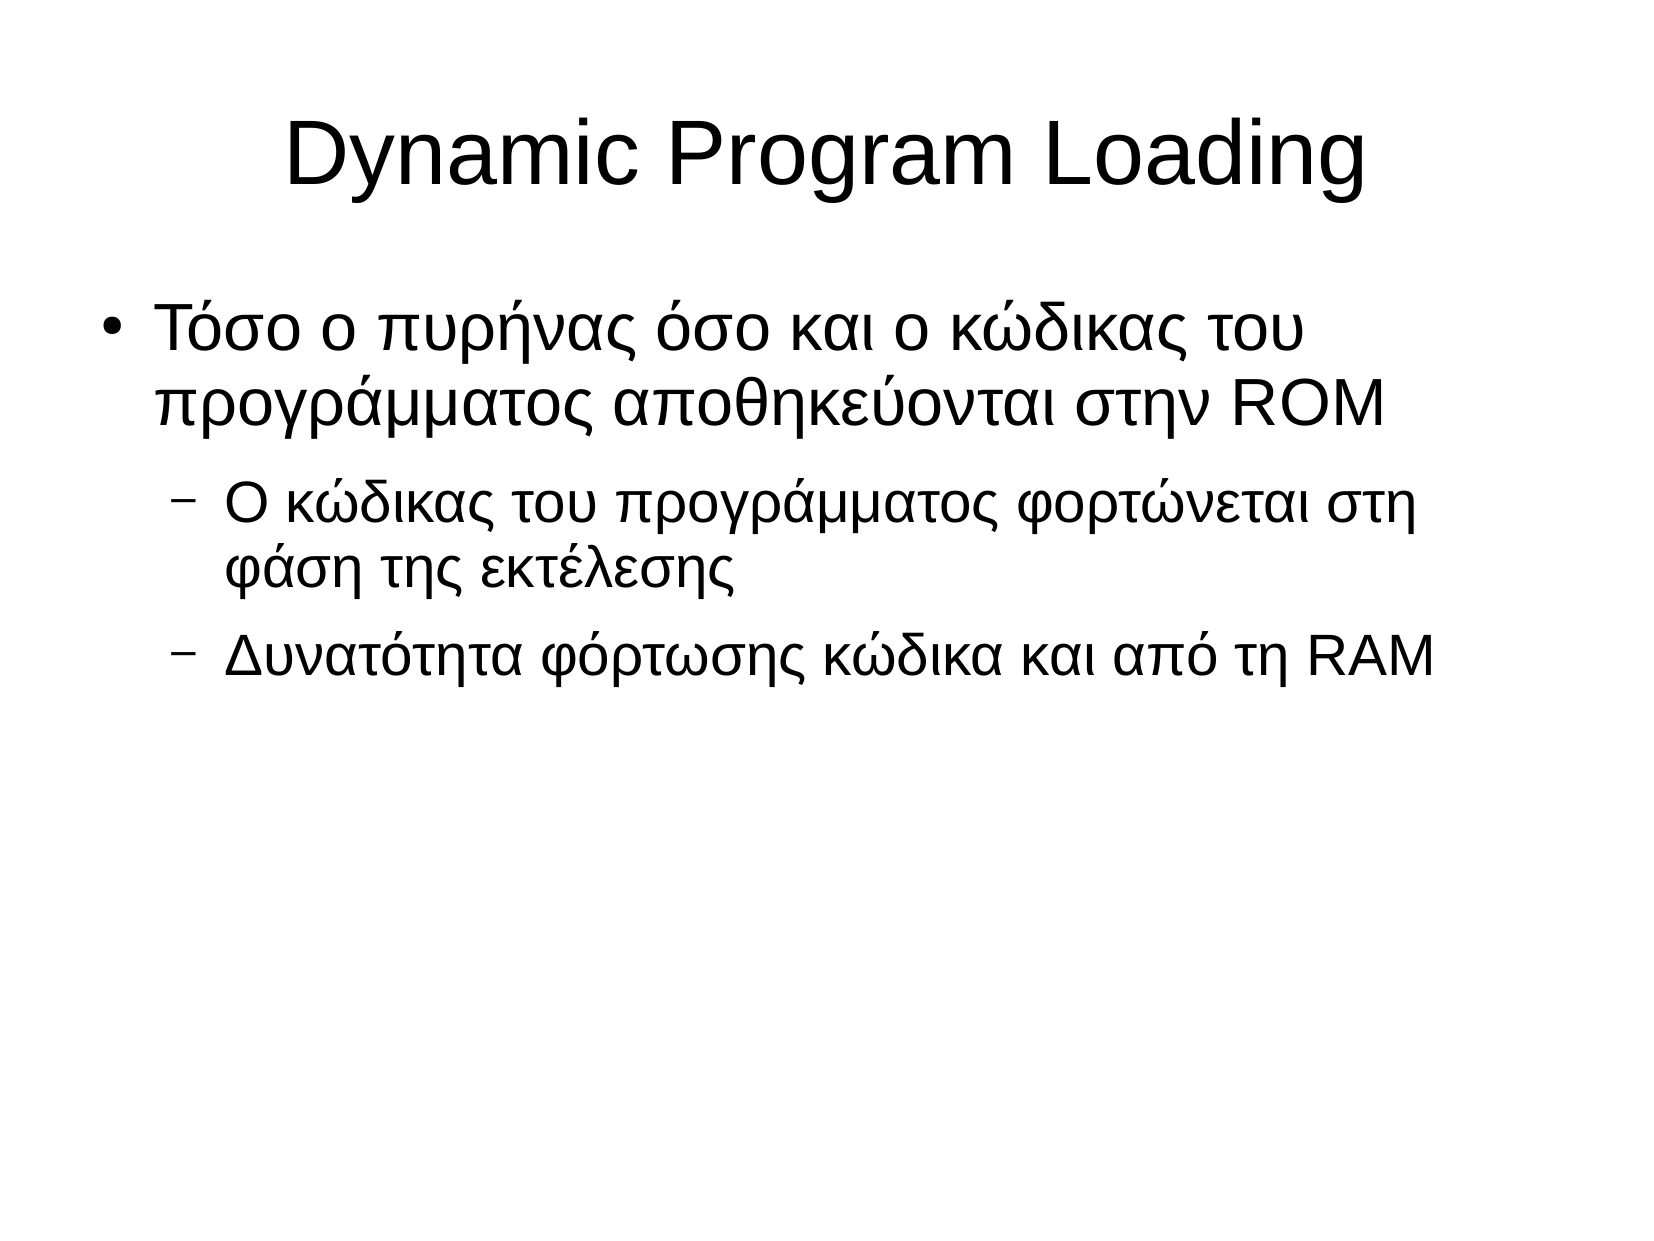

# Dynamic Program Loading
Τόσο ο πυρήνας όσο και ο κώδικας του προγράμματος αποθηκεύονται στην ROM
Ο κώδικας του προγράμματος φορτώνεται στη φάση της εκτέλεσης
Δυνατότητα φόρτωσης κώδικα και από τη RAM